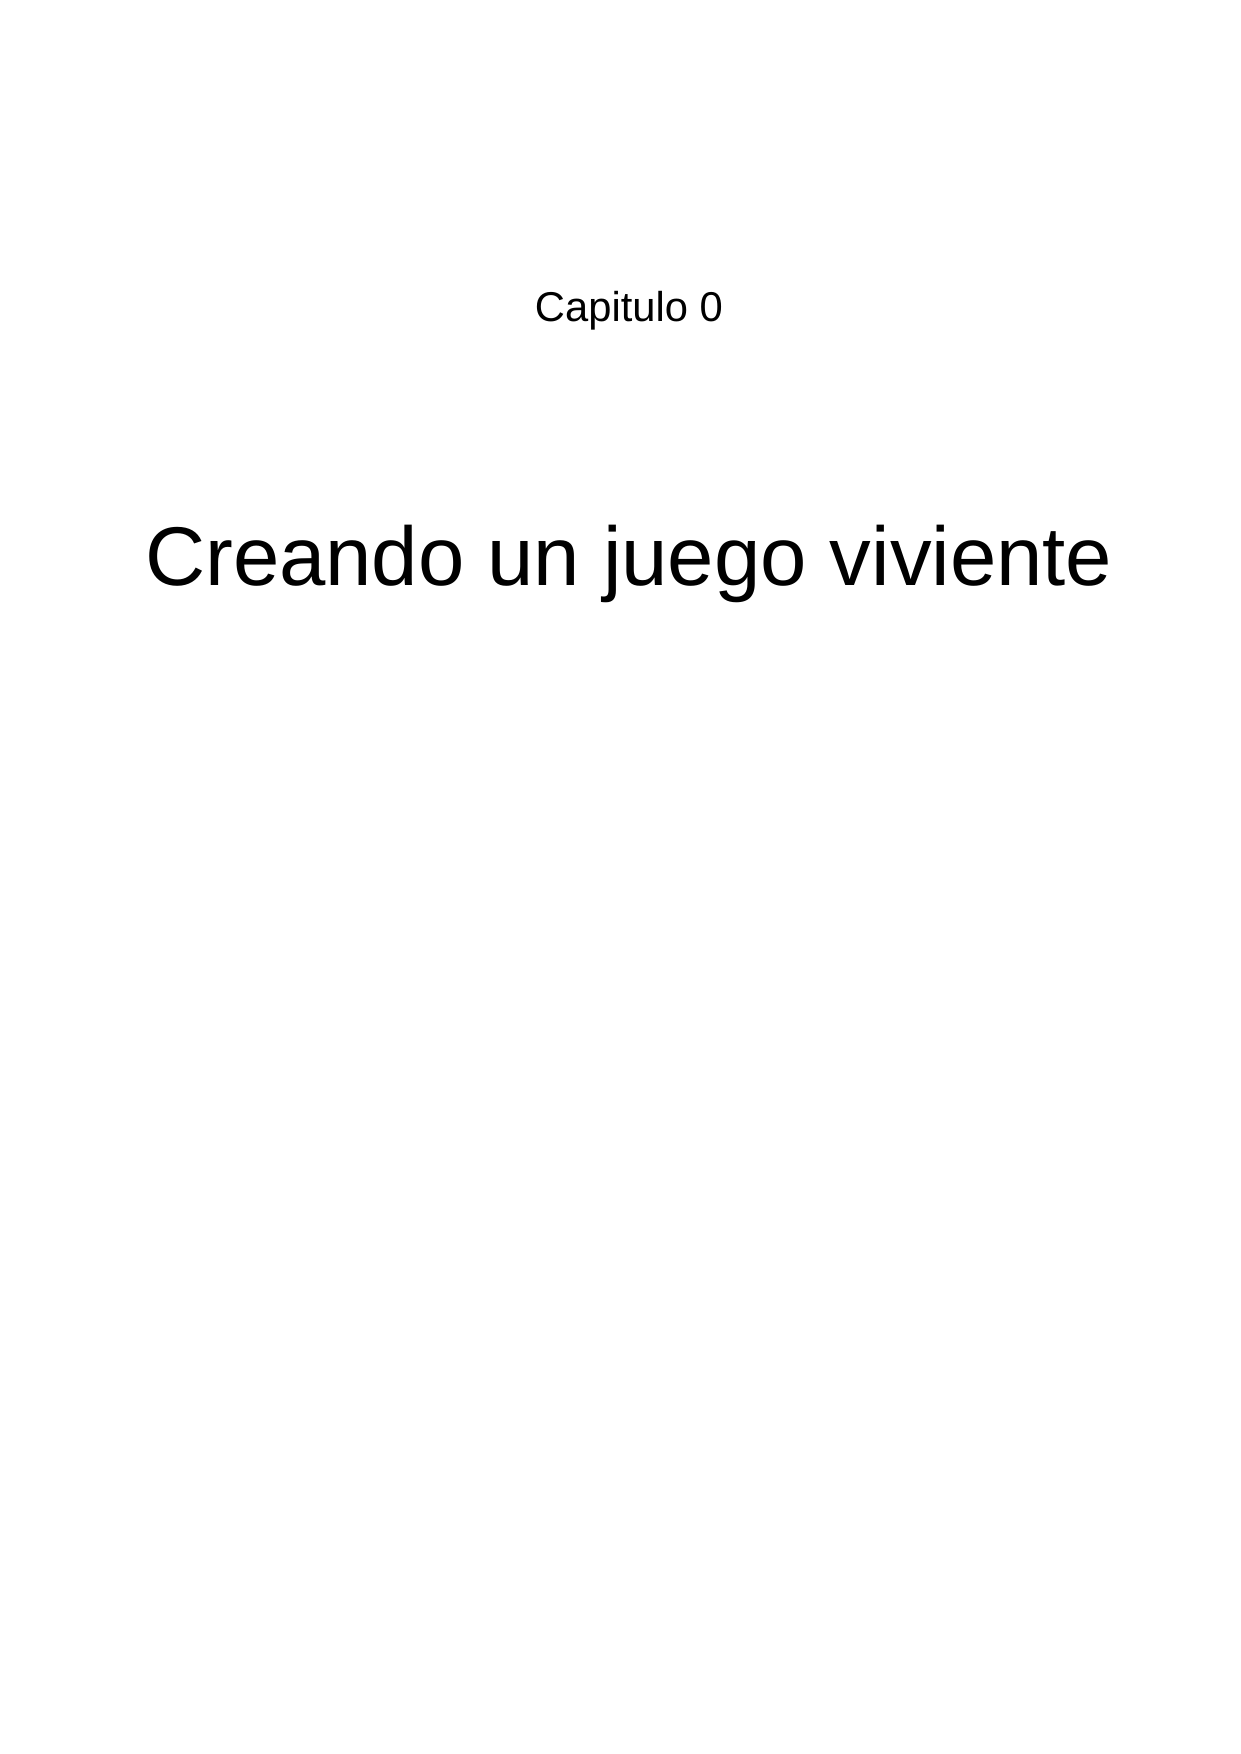

# Capitulo 0 Creando un juego viviente